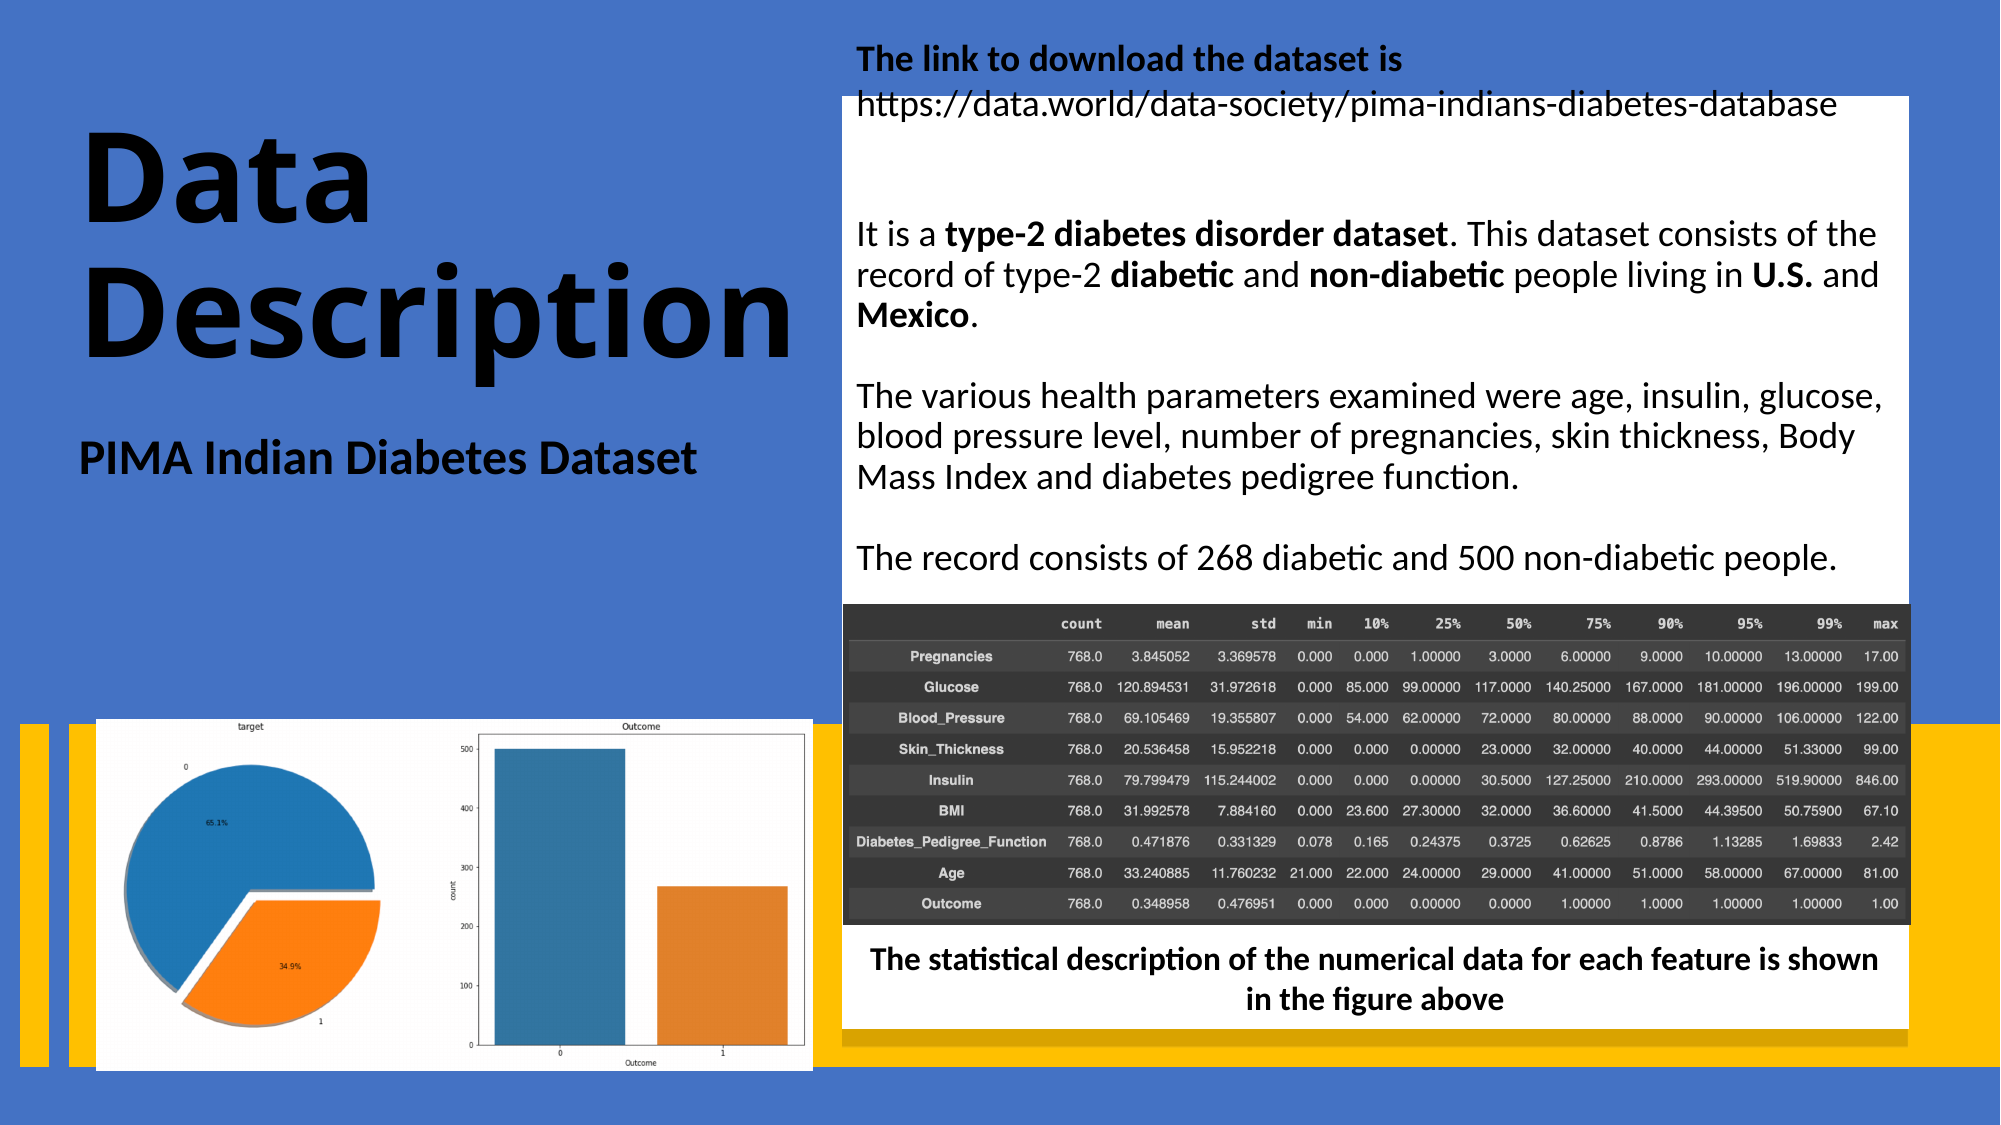

The link to download the dataset is
https://data.world/data-society/pima-indians-diabetes-database
It is a type-2 diabetes disorder dataset. This dataset consists of the record of type-2 diabetic and non-diabetic people living in U.S. and Mexico.
The various health parameters examined were age, insulin, glucose, blood pressure level, number of pregnancies, skin thickness, Body Mass Index and diabetes pedigree function.
The record consists of 268 diabetic and 500 non-diabetic people.
# Data Description
PIMA Indian Diabetes Dataset
The statistical description of the numerical data for each feature is shown in the figure above